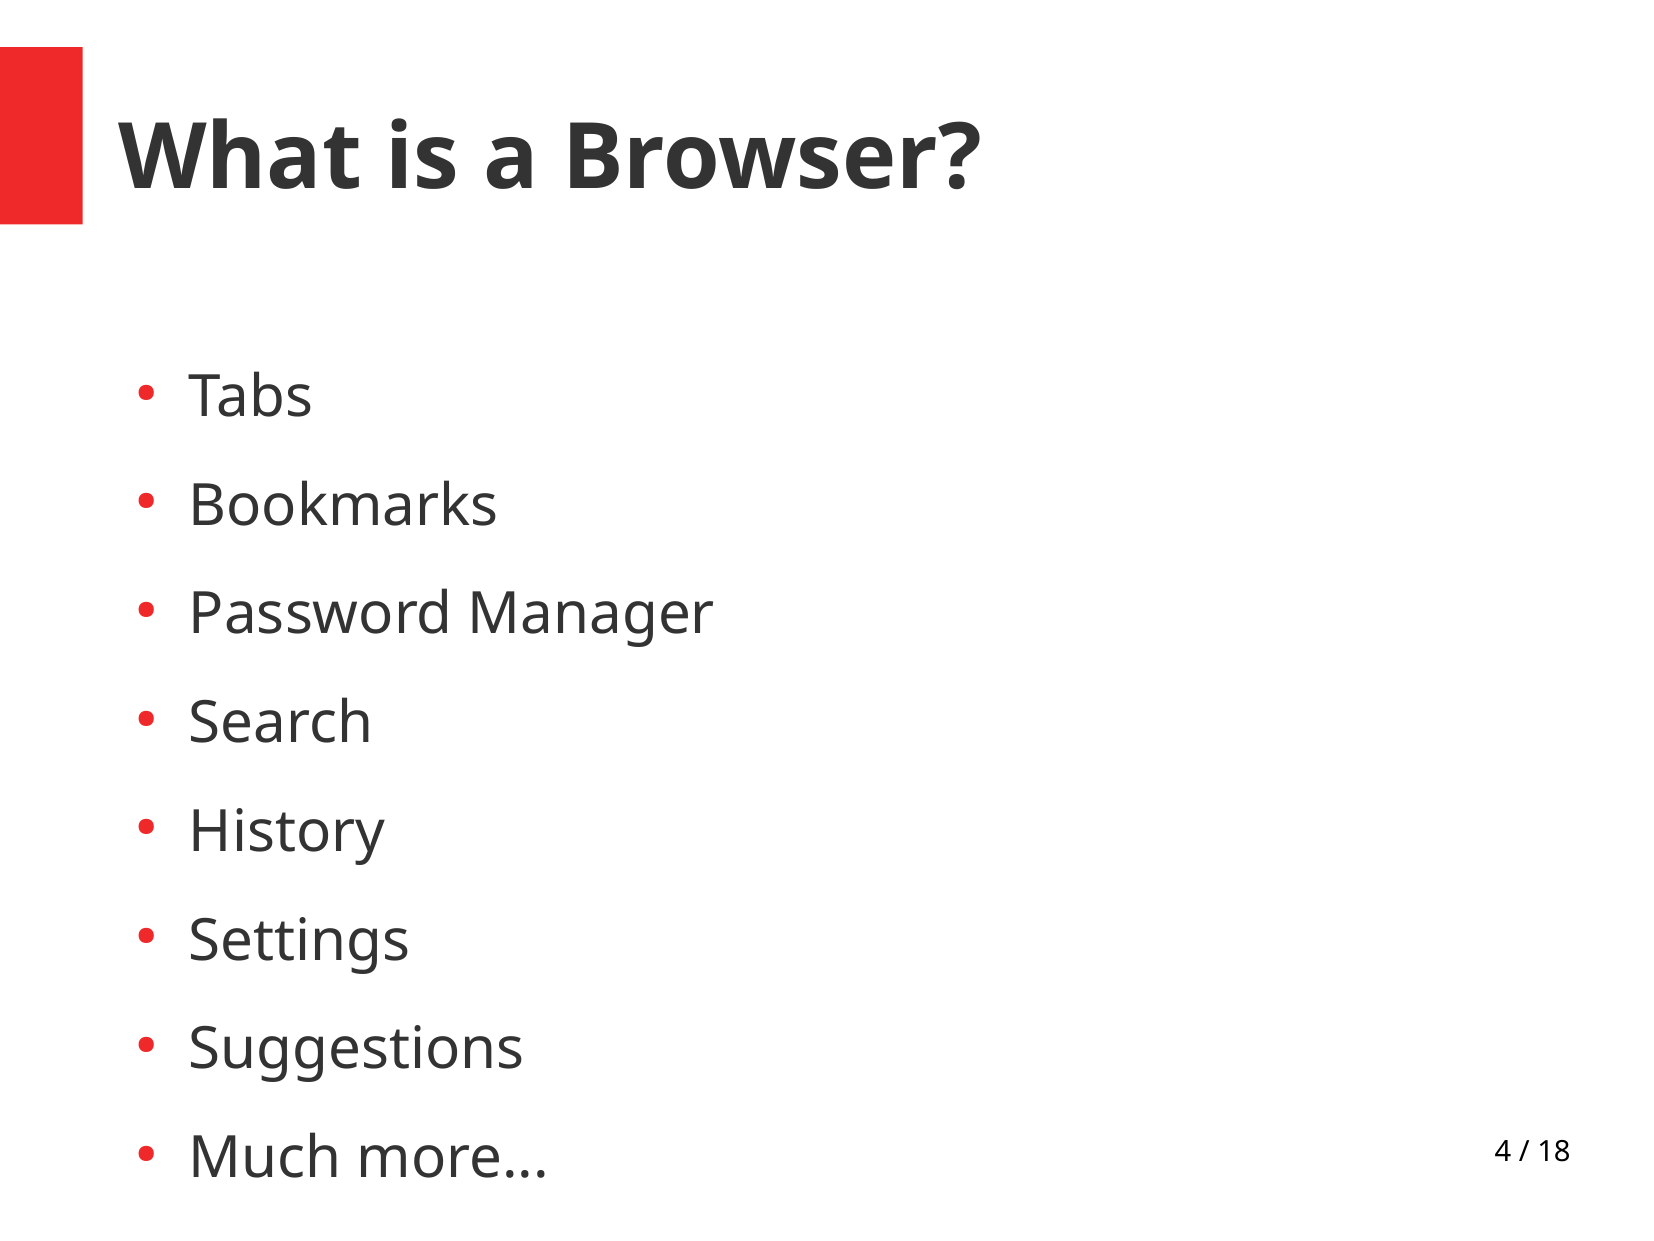

# What is a Browser?
Tabs
Bookmarks
Password Manager
Search
History
Settings
Suggestions
Much more...
4